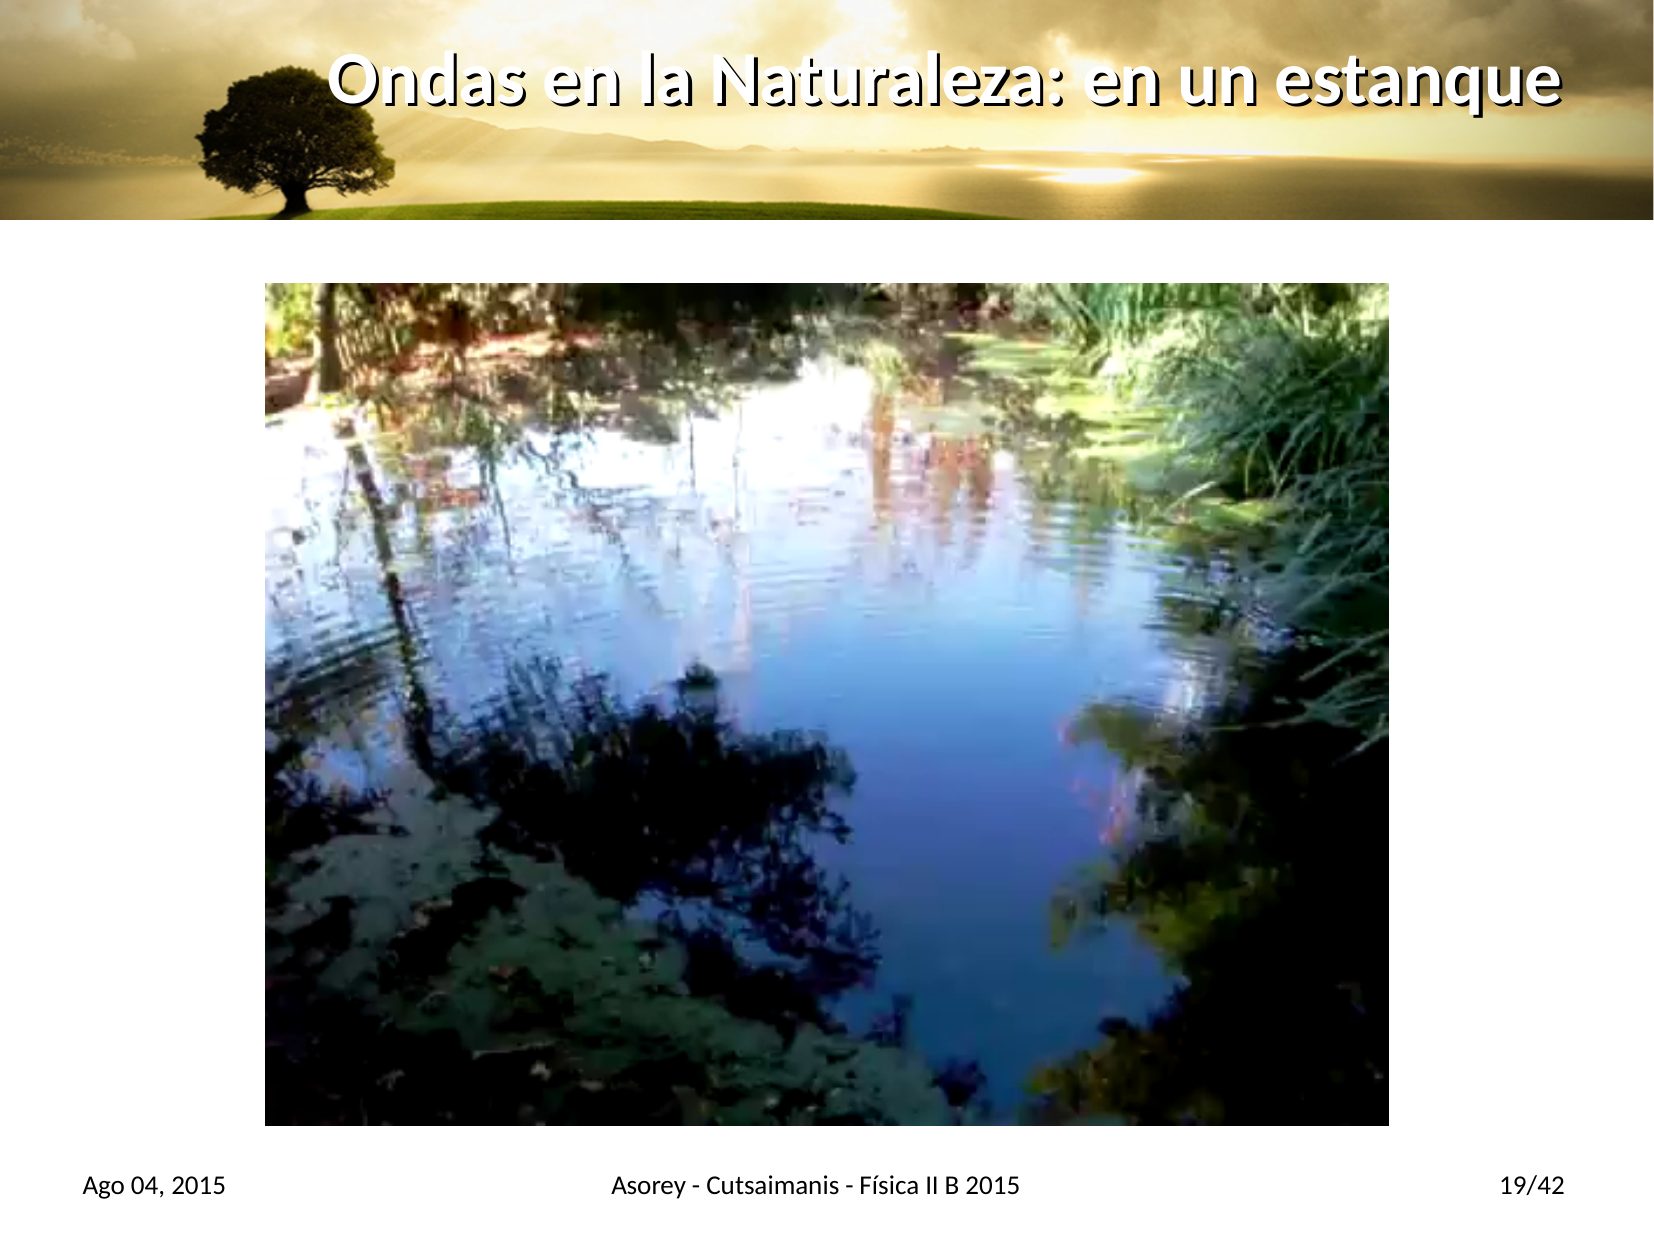

# Ondas en la Naturaleza: en un estanque
Ago 04, 2015
Asorey - Cutsaimanis - Física II B 2015
19